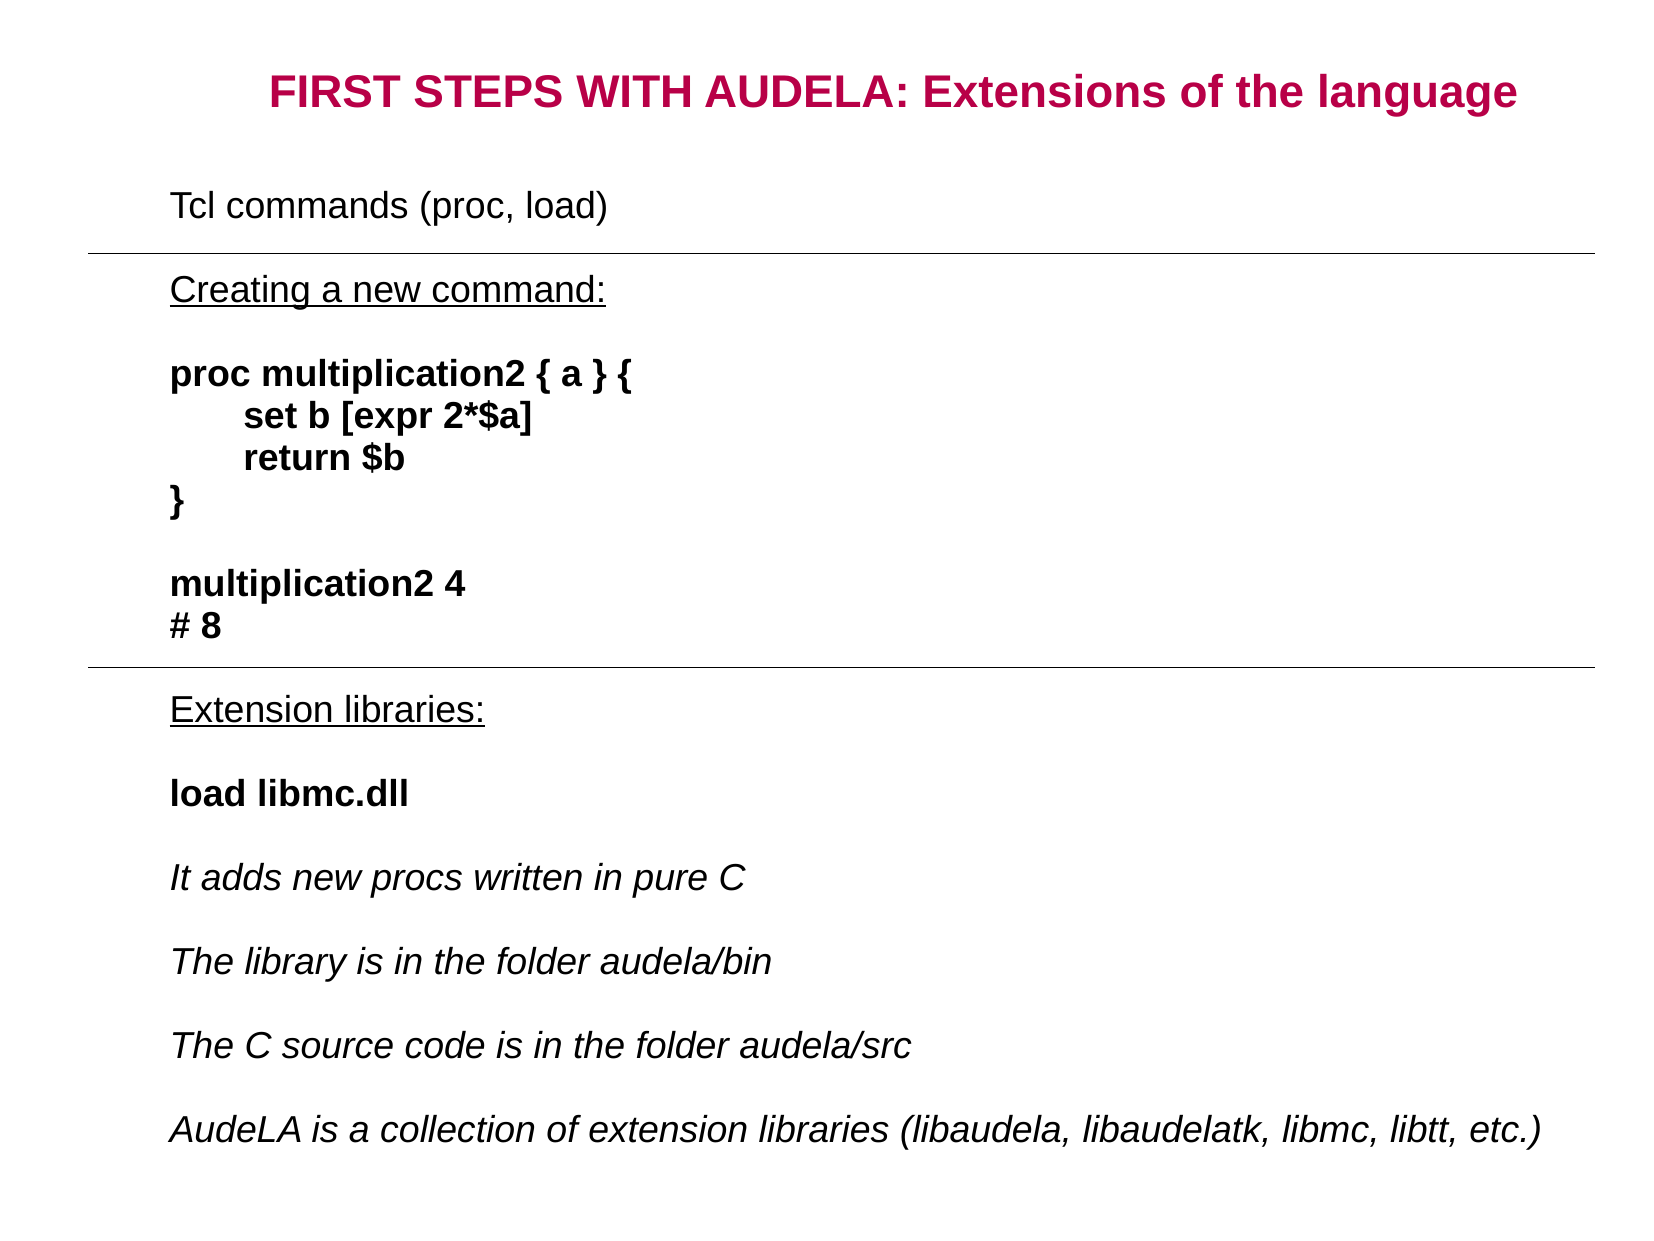

FIRST STEPS WITH AUDELA: Extensions of the language
Tcl commands (proc, load)
Creating a new command:
proc multiplication2 { a } {
	set b [expr 2*$a]
	return $b
}
multiplication2 4
# 8
Extension libraries:
load libmc.dll
It adds new procs written in pure C
The library is in the folder audela/bin
The C source code is in the folder audela/src
AudeLA is a collection of extension libraries (libaudela, libaudelatk, libmc, libtt, etc.)